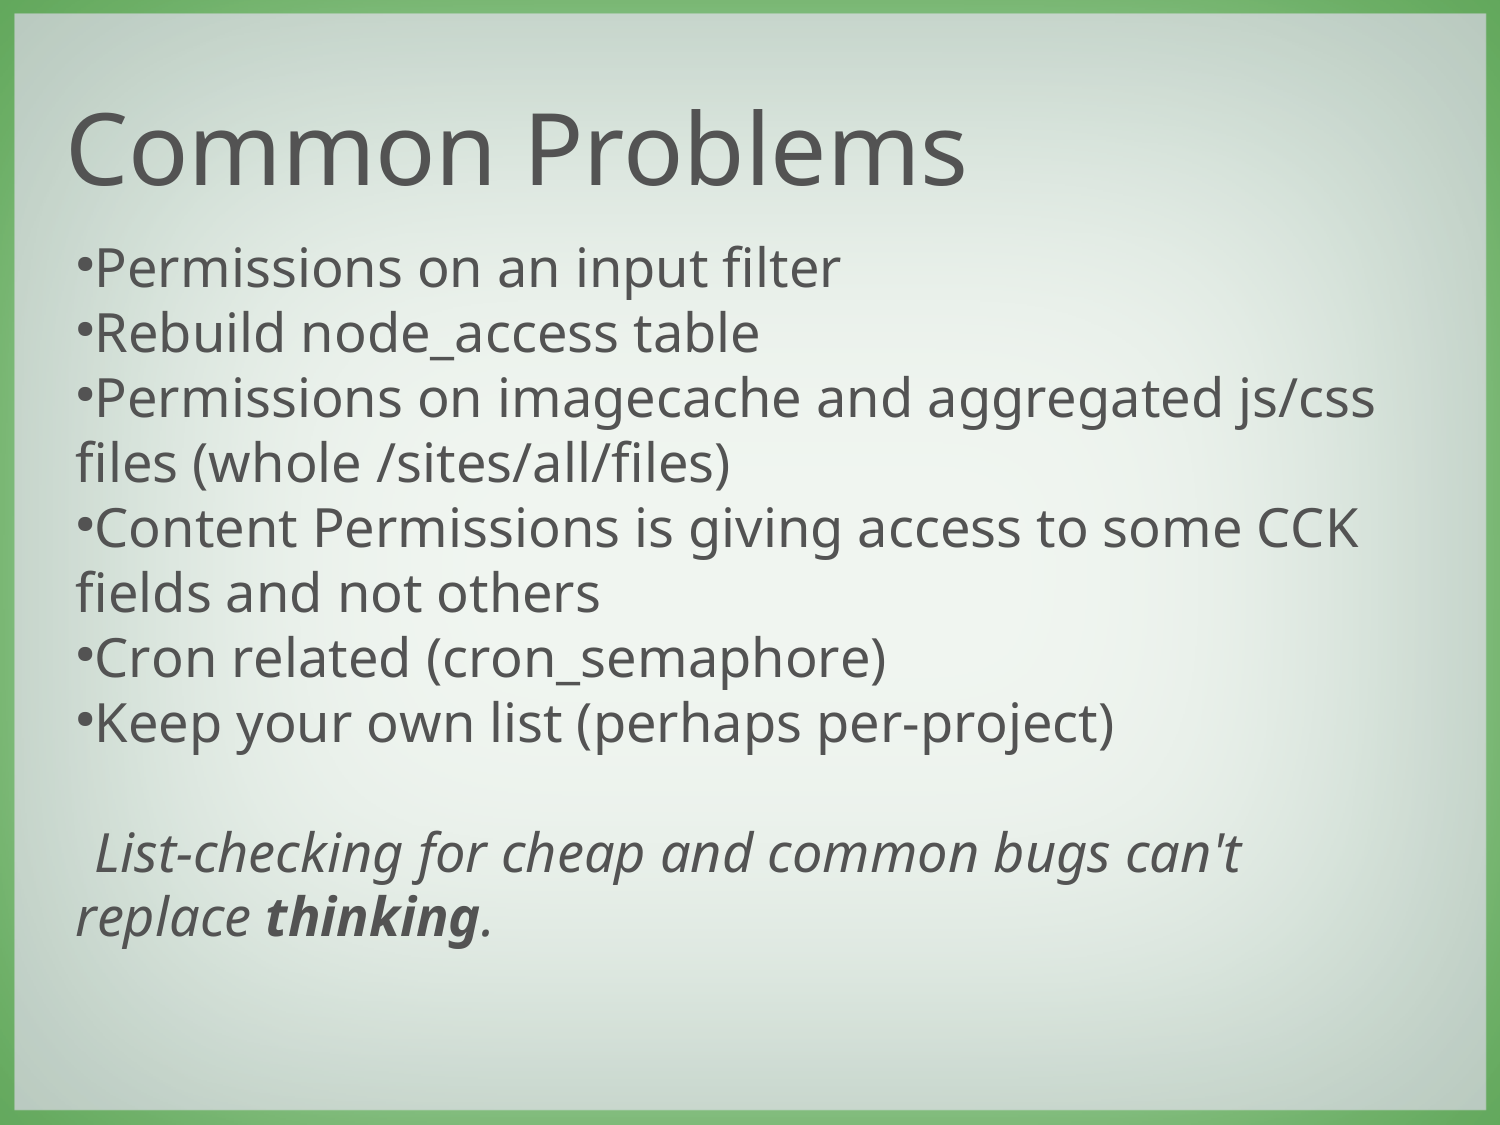

# Common Problems
Permissions on an input filter
Rebuild node_access table
Permissions on imagecache and aggregated js/css files (whole /sites/all/files)
Content Permissions is giving access to some CCK fields and not others
Cron related (cron_semaphore)
Keep your own list (perhaps per-project)
List-checking for cheap and common bugs can't replace thinking.